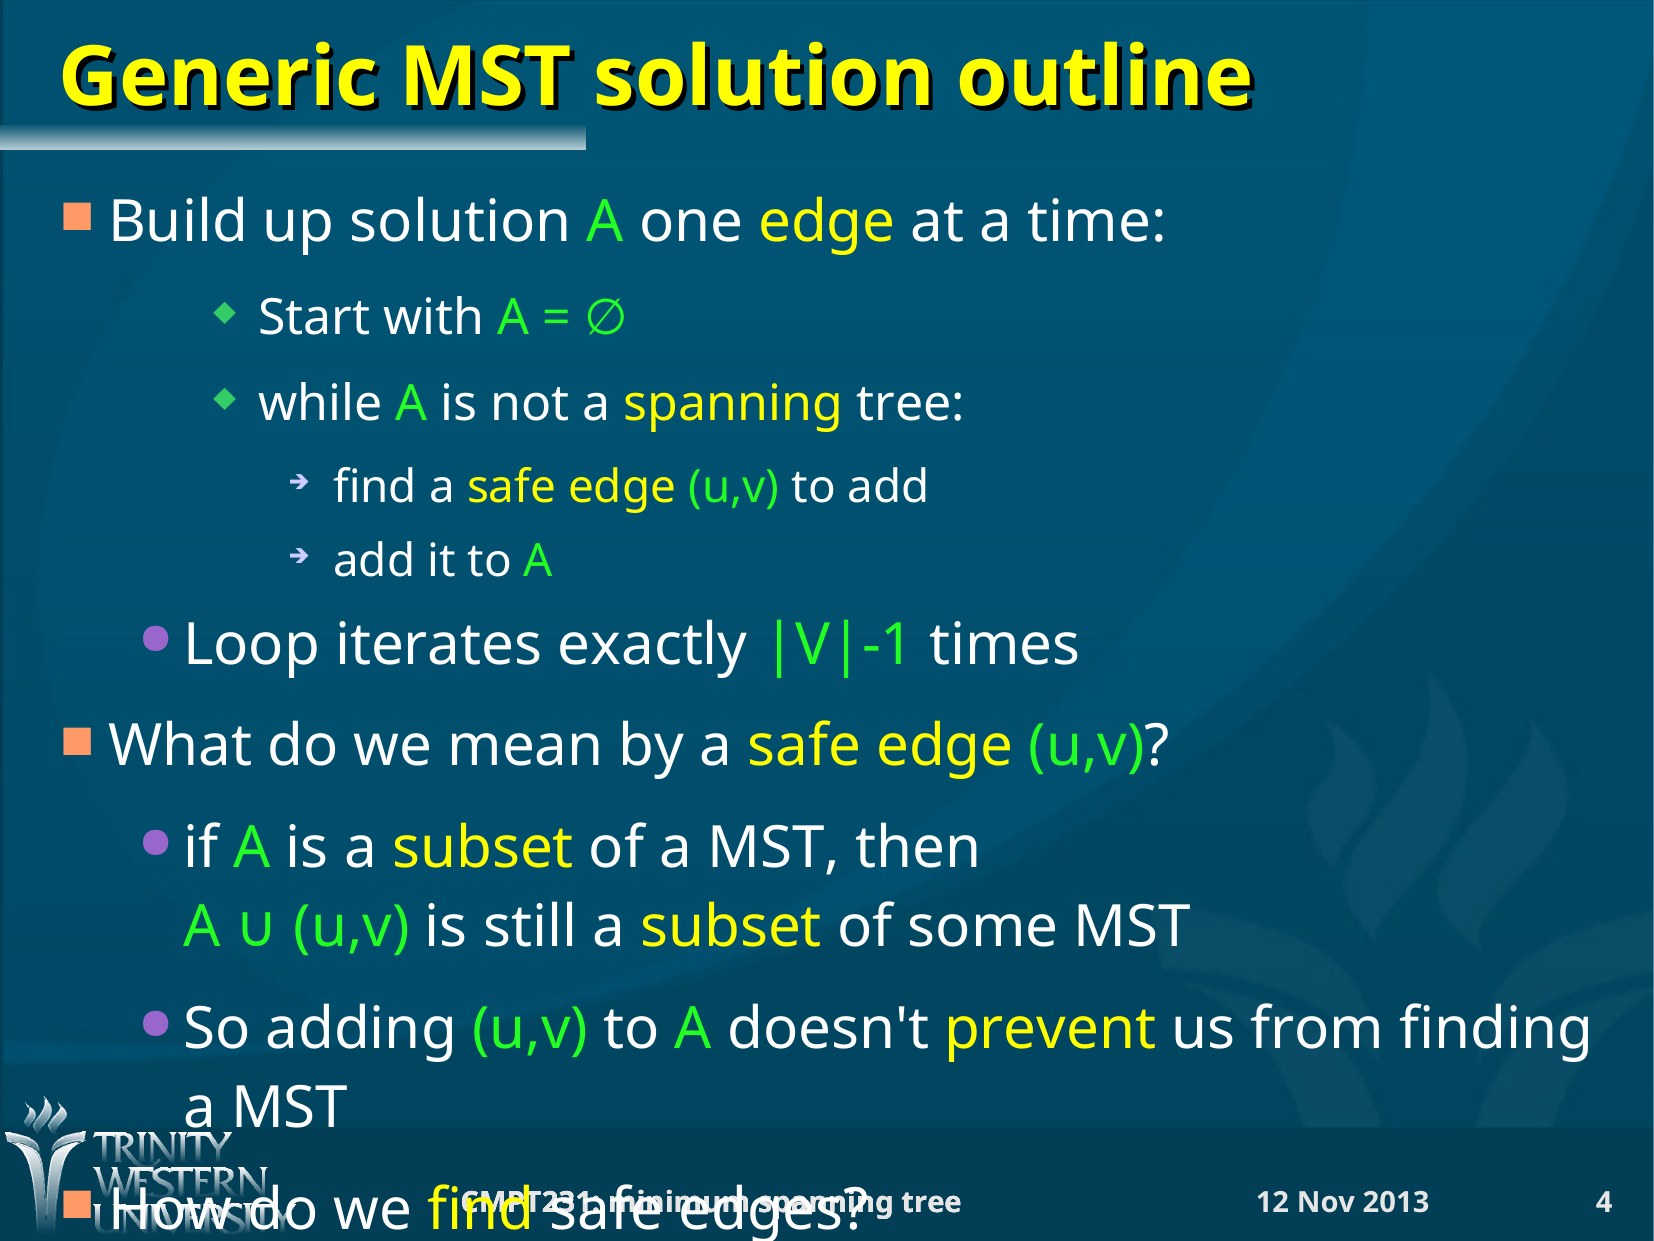

# Generic MST solution outline
Build up solution A one edge at a time:
Start with A = ∅
while A is not a spanning tree:
find a safe edge (u,v) to add
add it to A
Loop iterates exactly |V|-1 times
What do we mean by a safe edge (u,v)?
if A is a subset of a MST, then
A ∪ (u,v) is still a subset of some MST
So adding (u,v) to A doesn't prevent us from finding a MST
How do we find safe edges?
CMPT231: minimum spanning tree
12 Nov 2013
4